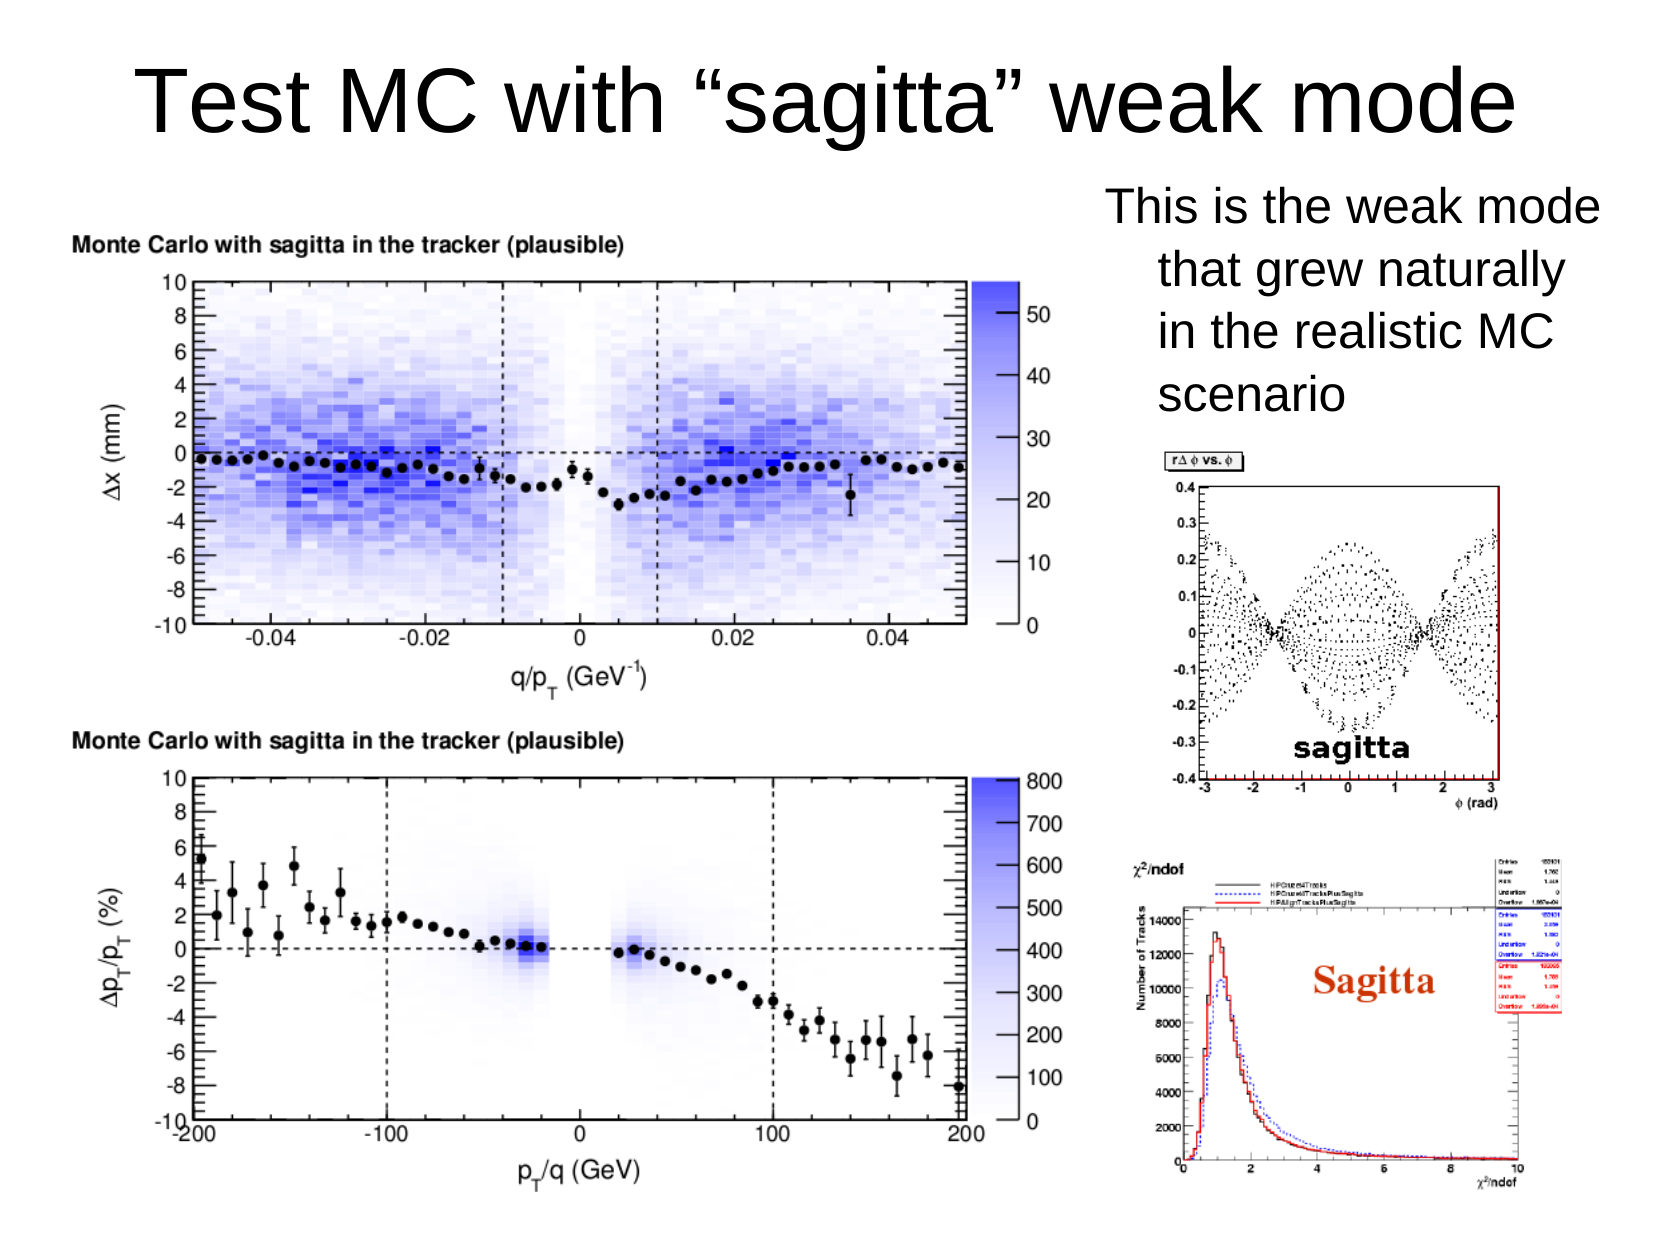

Test MC with “sagitta” weak mode
This is the weak mode that grew naturally in the realistic MC scenario